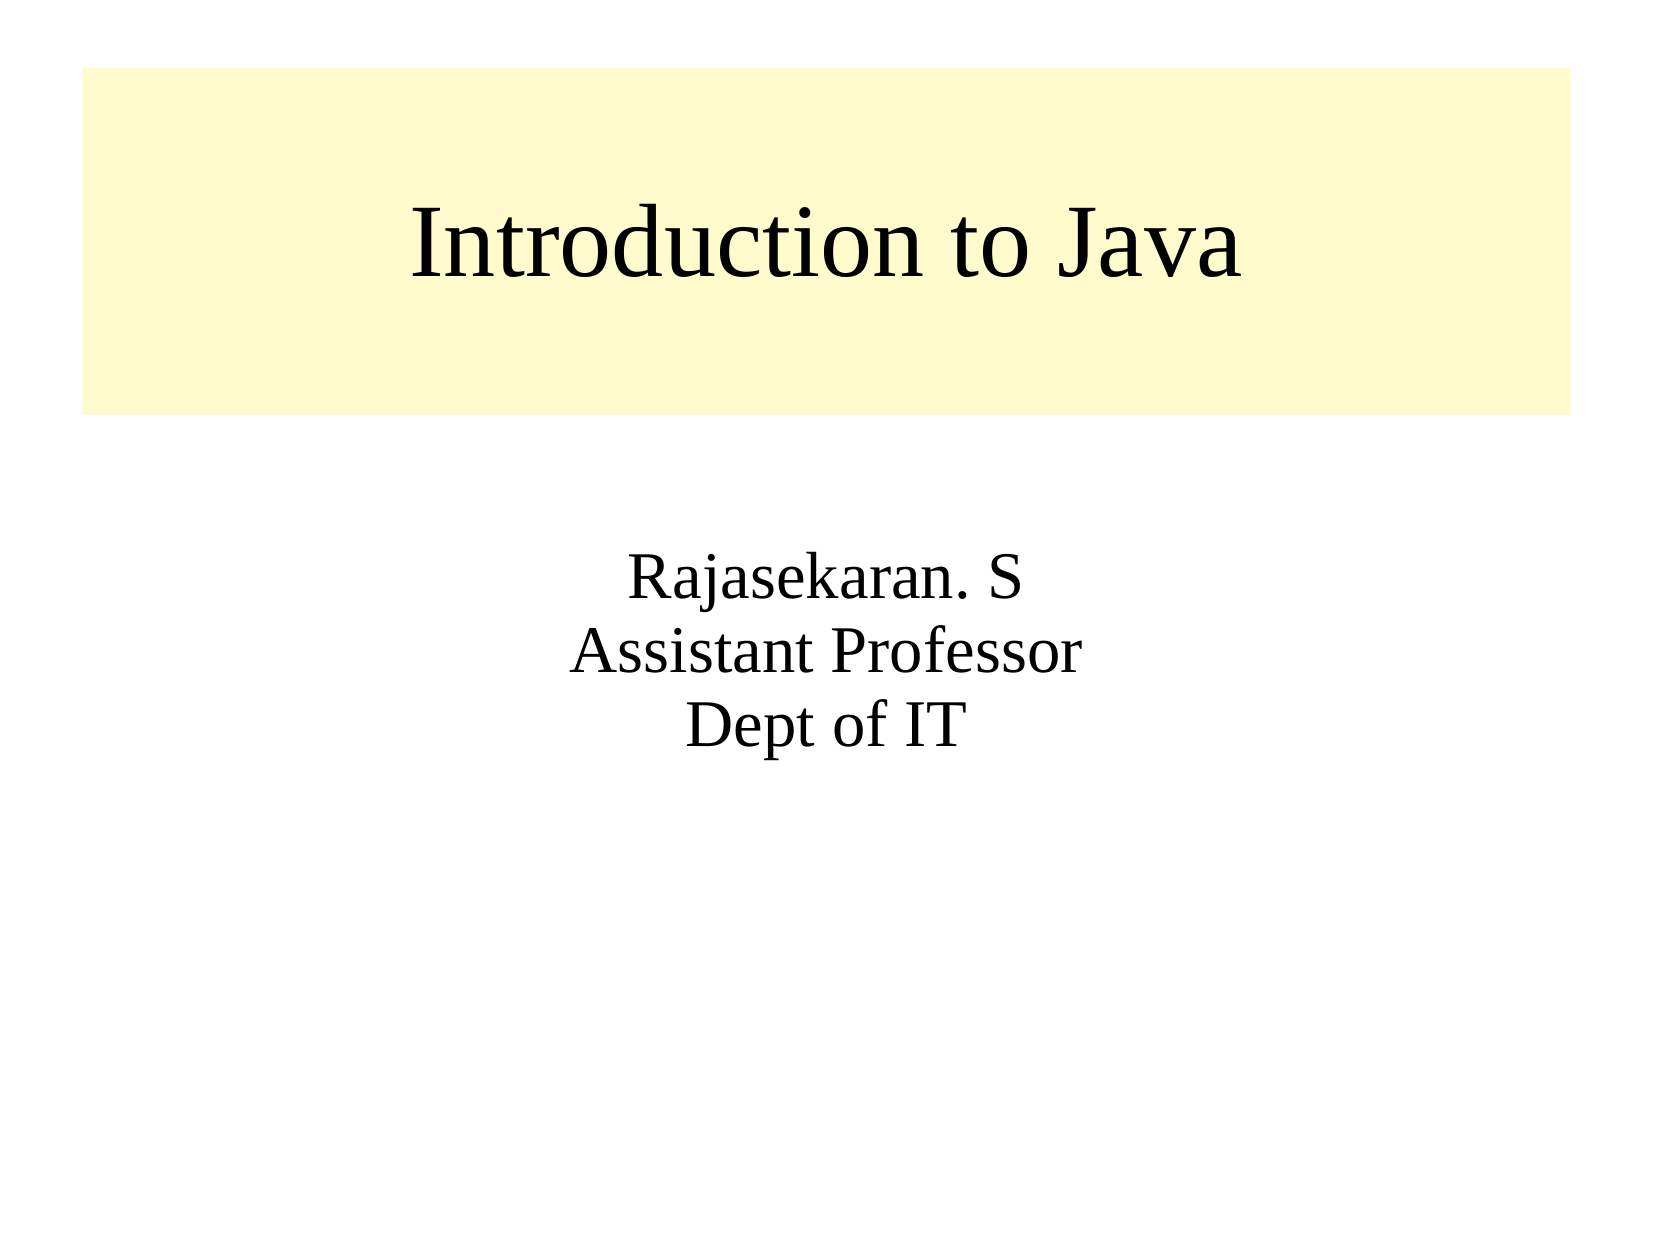

# Introduction to Java
Rajasekaran. S
Assistant Professor
Dept of IT